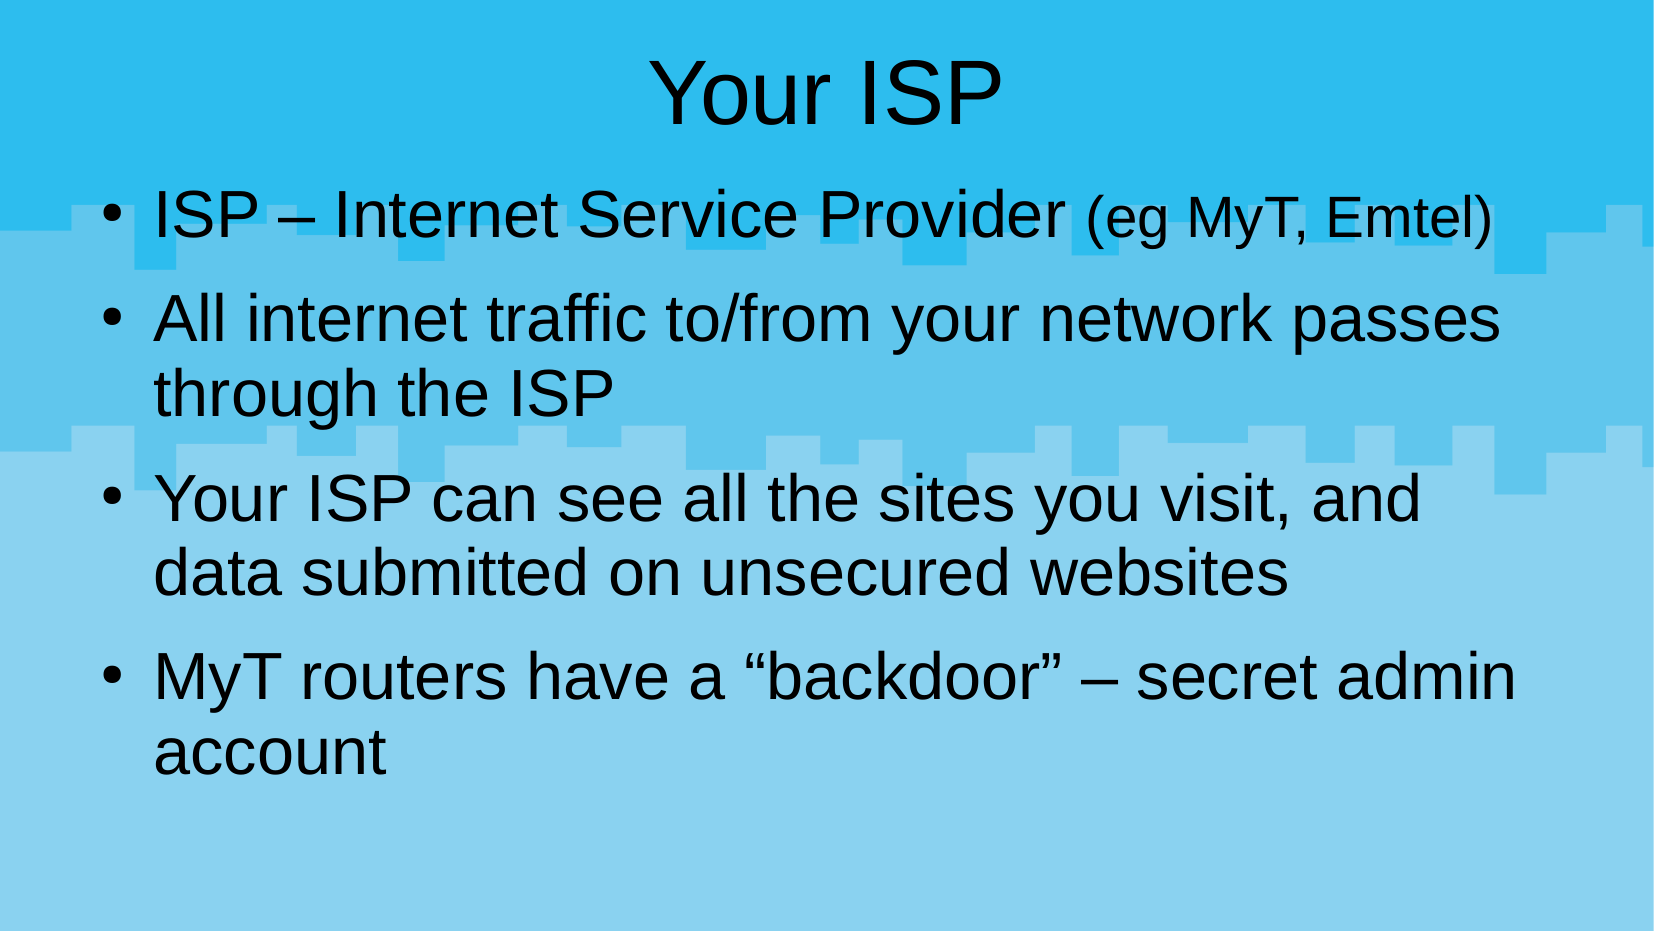

# Your ISP
ISP – Internet Service Provider (eg MyT, Emtel)
All internet traffic to/from your network passes through the ISP
Your ISP can see all the sites you visit, and data submitted on unsecured websites
MyT routers have a “backdoor” – secret admin account